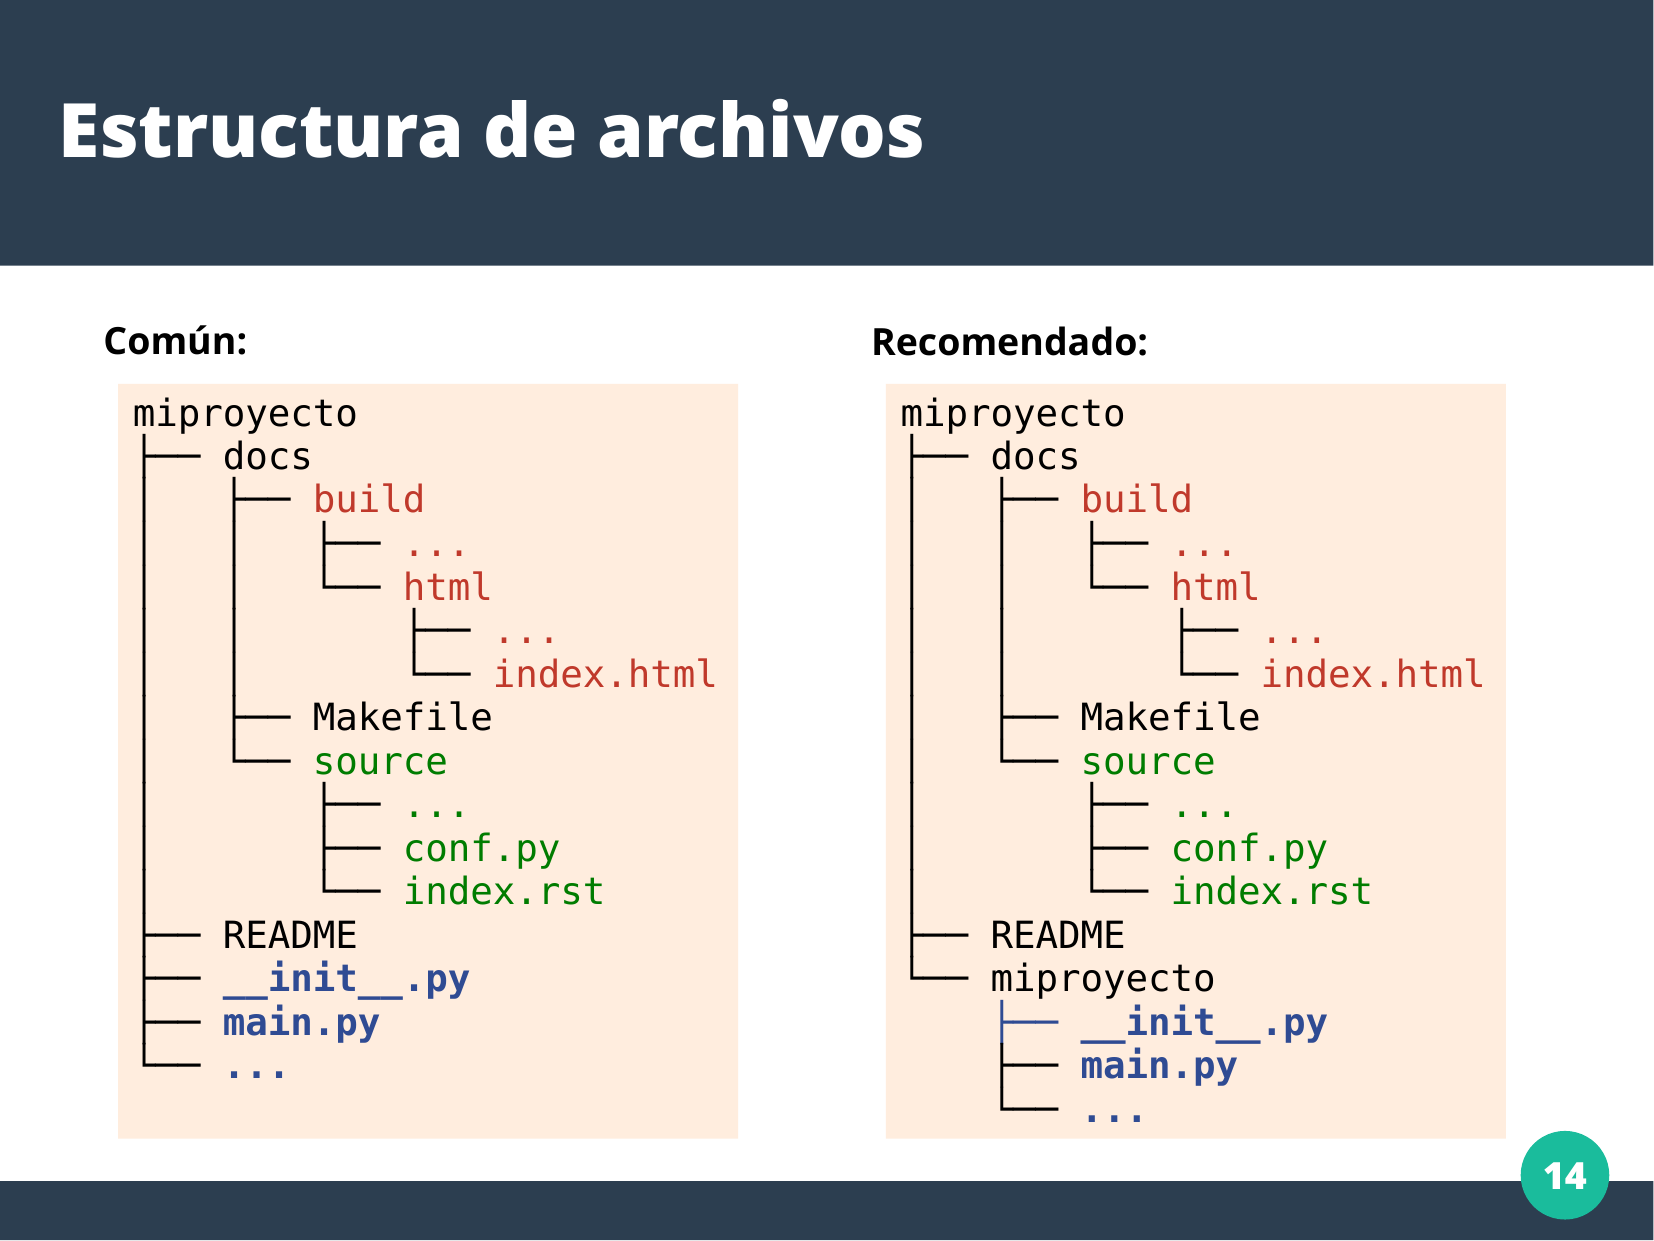

# Estructura de archivos
Común:
Recomendado:
miproyecto
├── docs
│ ├── build
│ │ ├── ...
│ │ └── html
│ │ ├── ...
│ │ └── index.html
│ ├── Makefile
│ └── source
│ ├── ...
│ ├── conf.py
│ └── index.rst
├── README
├── __init__.py
├── main.py
└── ...
miproyecto
├── docs
│ ├── build
│ │ ├── ...
│ │ └── html
│ │ ├── ...
│ │ └── index.html
│ ├── Makefile
│ └── source
│ ├── ...
│ ├── conf.py
│ └── index.rst
├── README
└── miproyecto
 ├── __init__.py
 ├── main.py
 └── ...
14